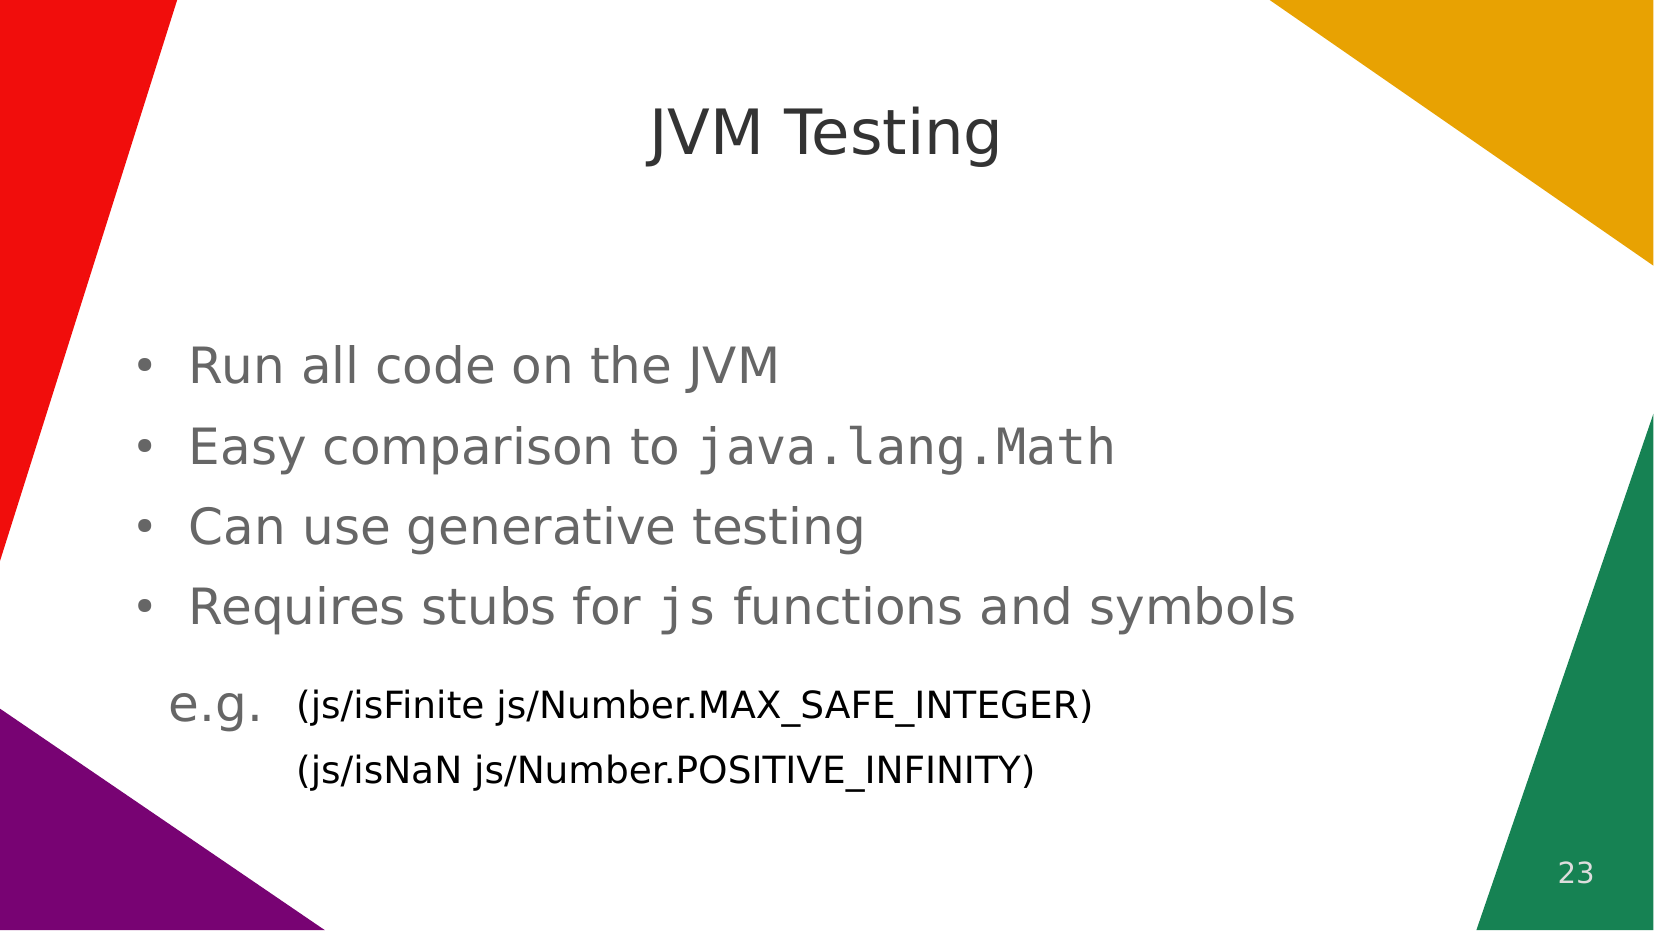

# JVM Testing
Run all code on the JVM
Easy comparison to java.lang.Math
Can use generative testing
Requires stubs for js functions and symbols
(js/isFinite js/Number.MAX_SAFE_INTEGER)
(js/isNaN js/Number.POSITIVE_INFINITY)
e.g.
23